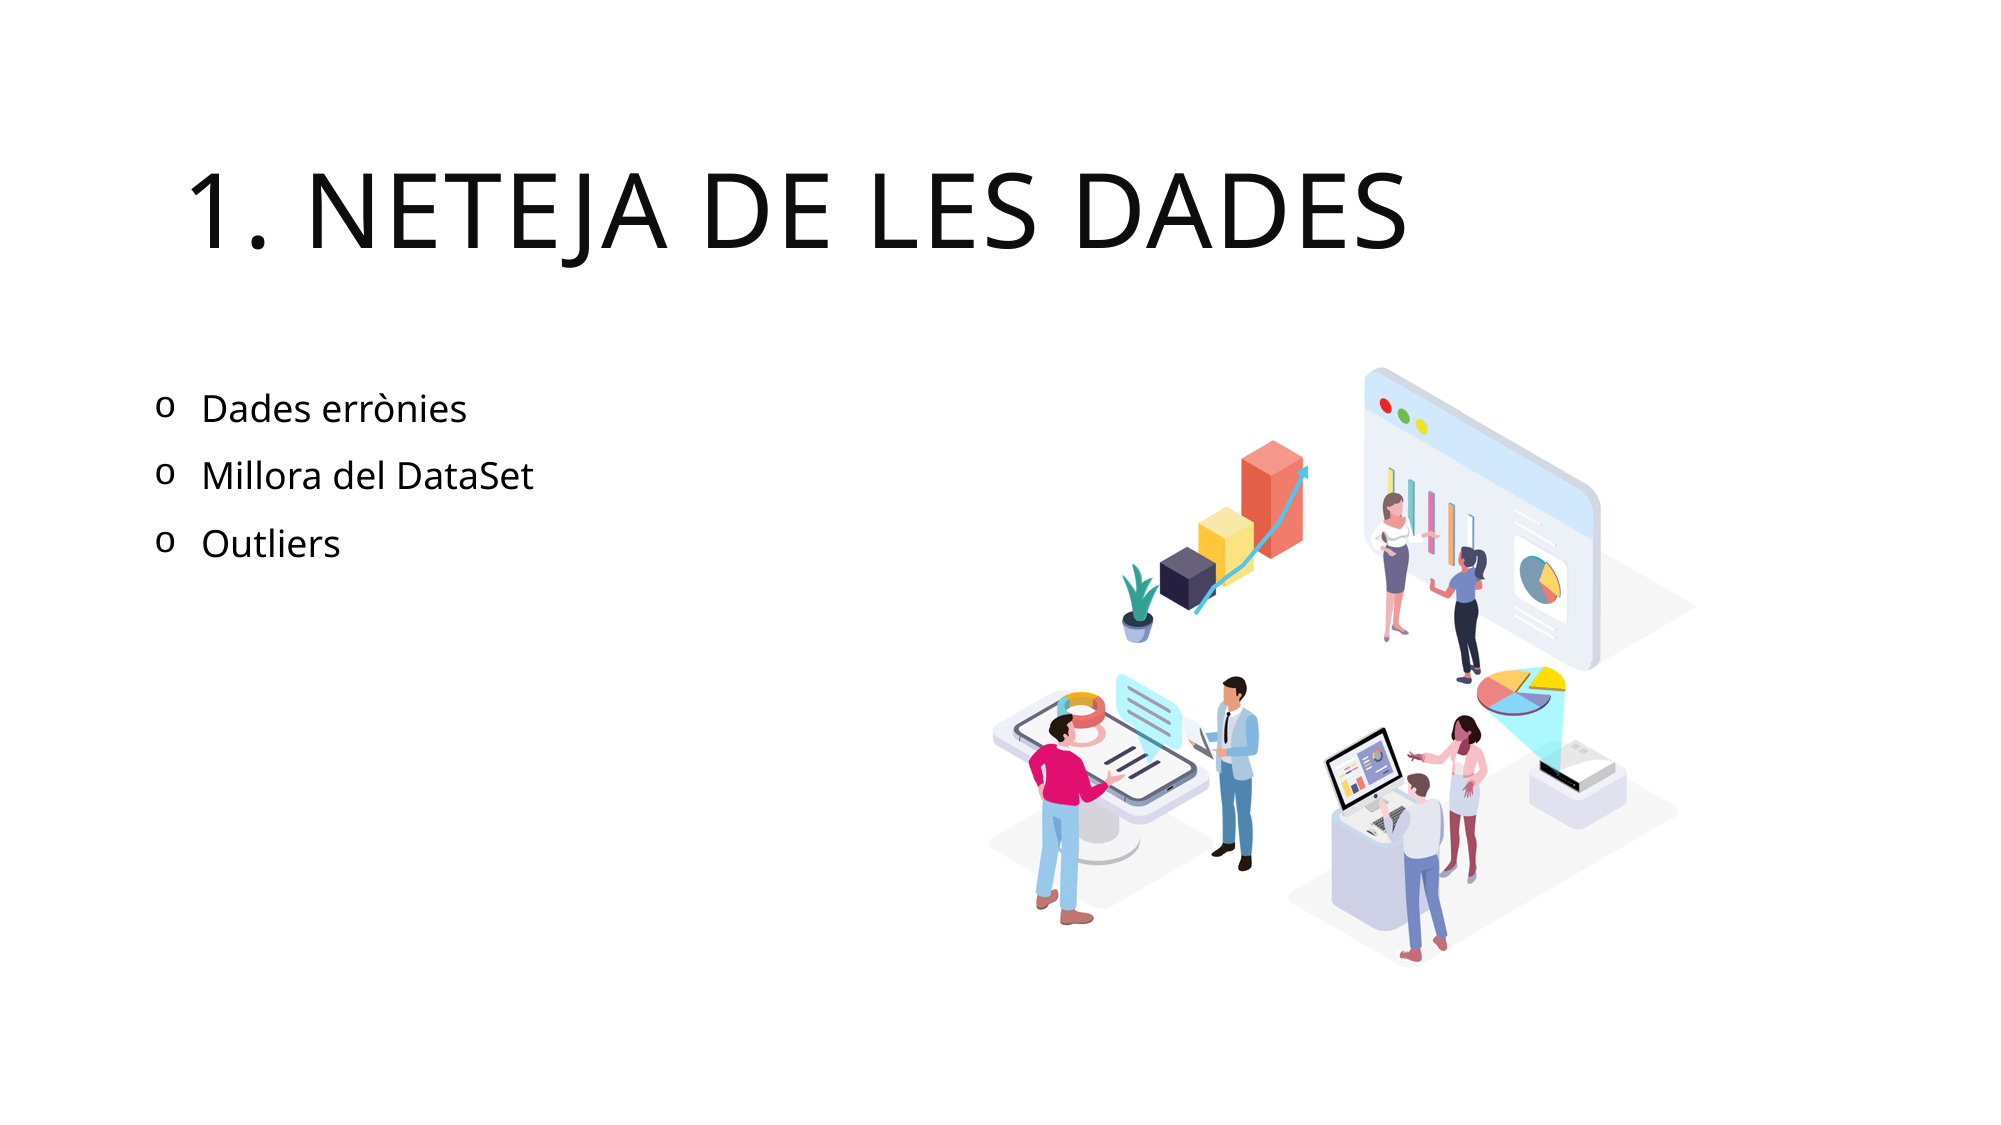

# 1. Neteja de les dades
Dades errònies
Millora del DataSet
Outliers